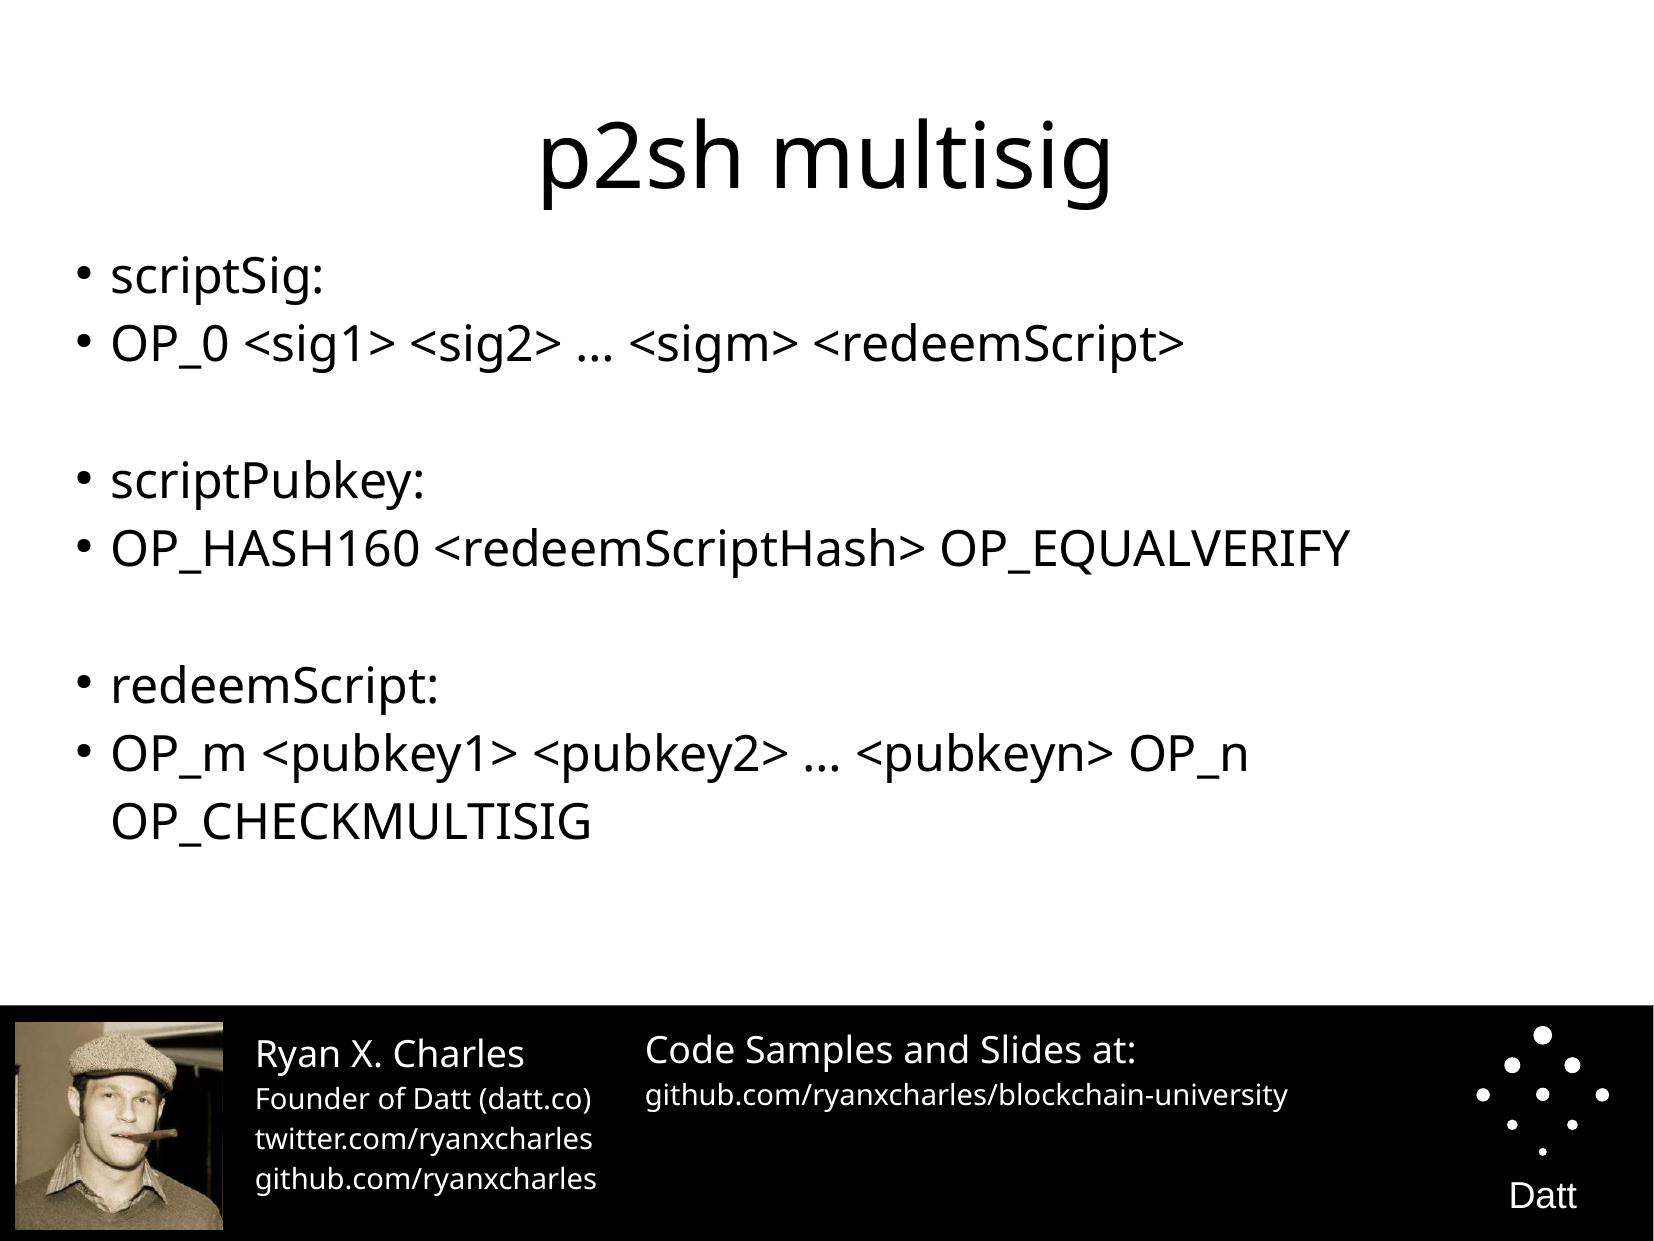

# p2sh multisig
scriptSig:
OP_0 <sig1> <sig2> … <sigm> <redeemScript>
scriptPubkey:
OP_HASH160 <redeemScriptHash> OP_EQUALVERIFY
redeemScript:
OP_m <pubkey1> <pubkey2> … <pubkeyn> OP_n OP_CHECKMULTISIG
Code Samples and Slides at:
github.com/ryanxcharles/blockchain-university
Ryan X. Charles
Founder of Datt (datt.co)
twitter.com/ryanxcharles
github.com/ryanxcharles
Datt